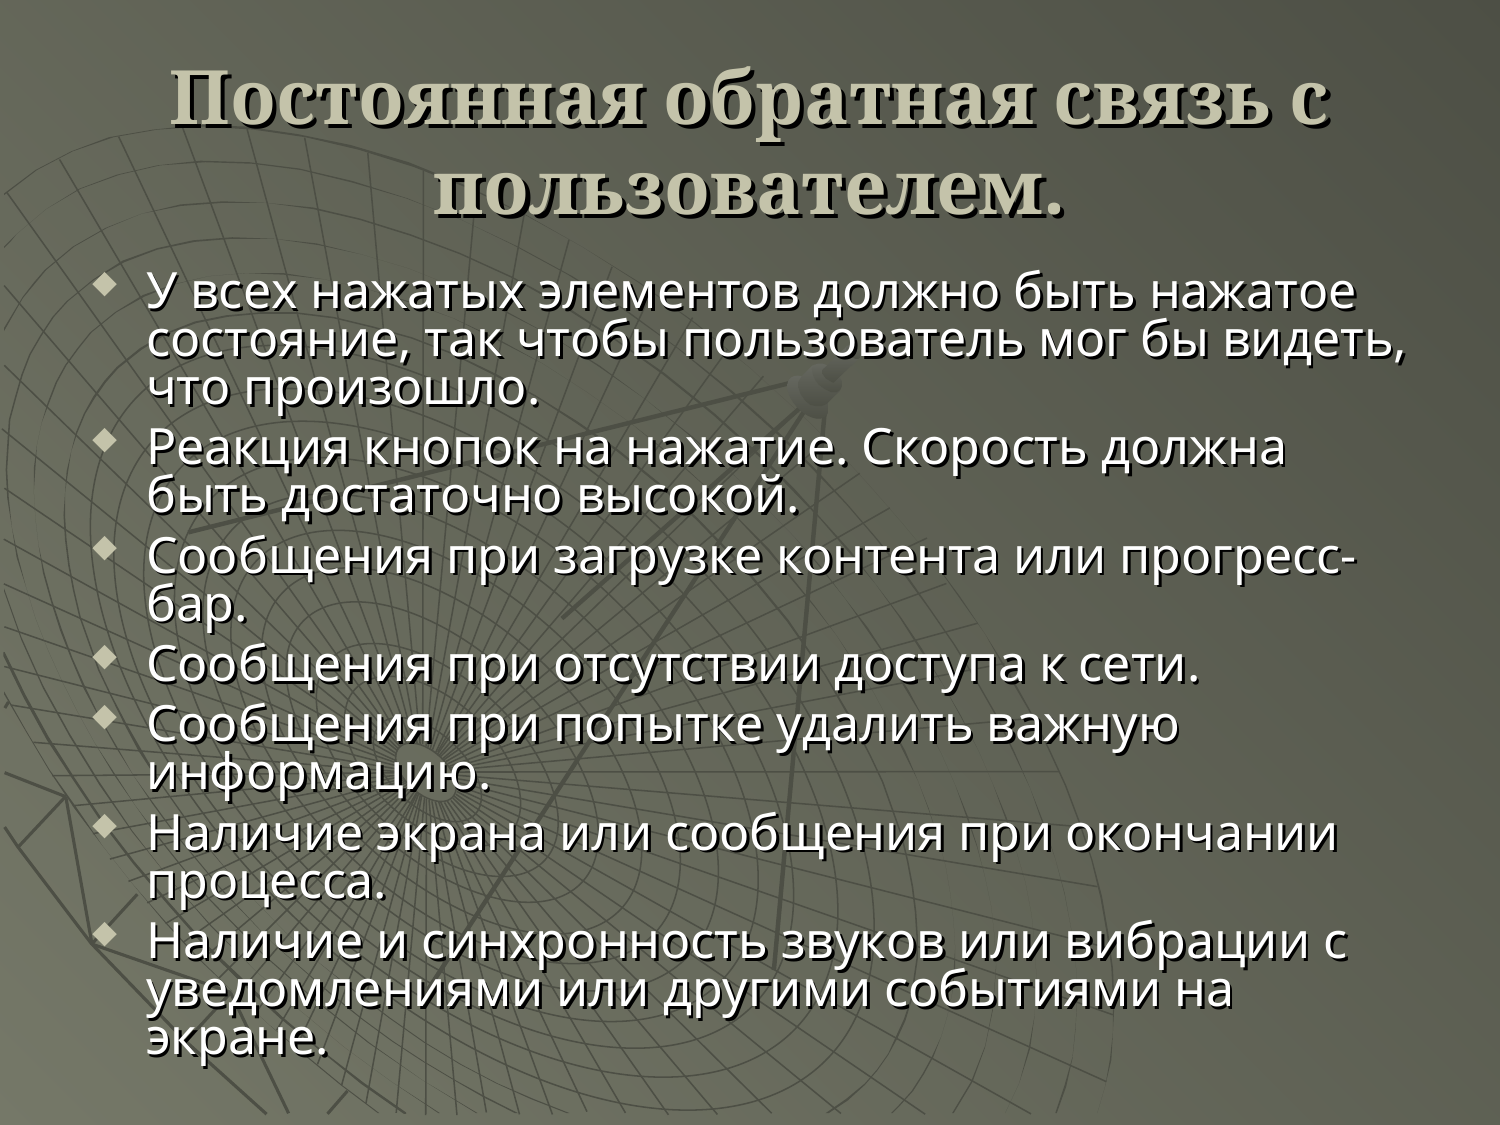

# Постоянная обратная связь с пользователем.
У всех нажатых элементов должно быть нажатое состояние, так чтобы пользователь мог бы видеть, что произошло.
Реакция кнопок на нажатие. Скорость должна быть достаточно высокой.
Сообщения при загрузке контента или прогресс-бар.
Сообщения при отсутствии доступа к сети.
Сообщения при попытке удалить важную информацию.
Наличие экрана или сообщения при окончании процесса.
Наличие и синхронность звуков или вибрации с уведомлениями или другими событиями на экране.